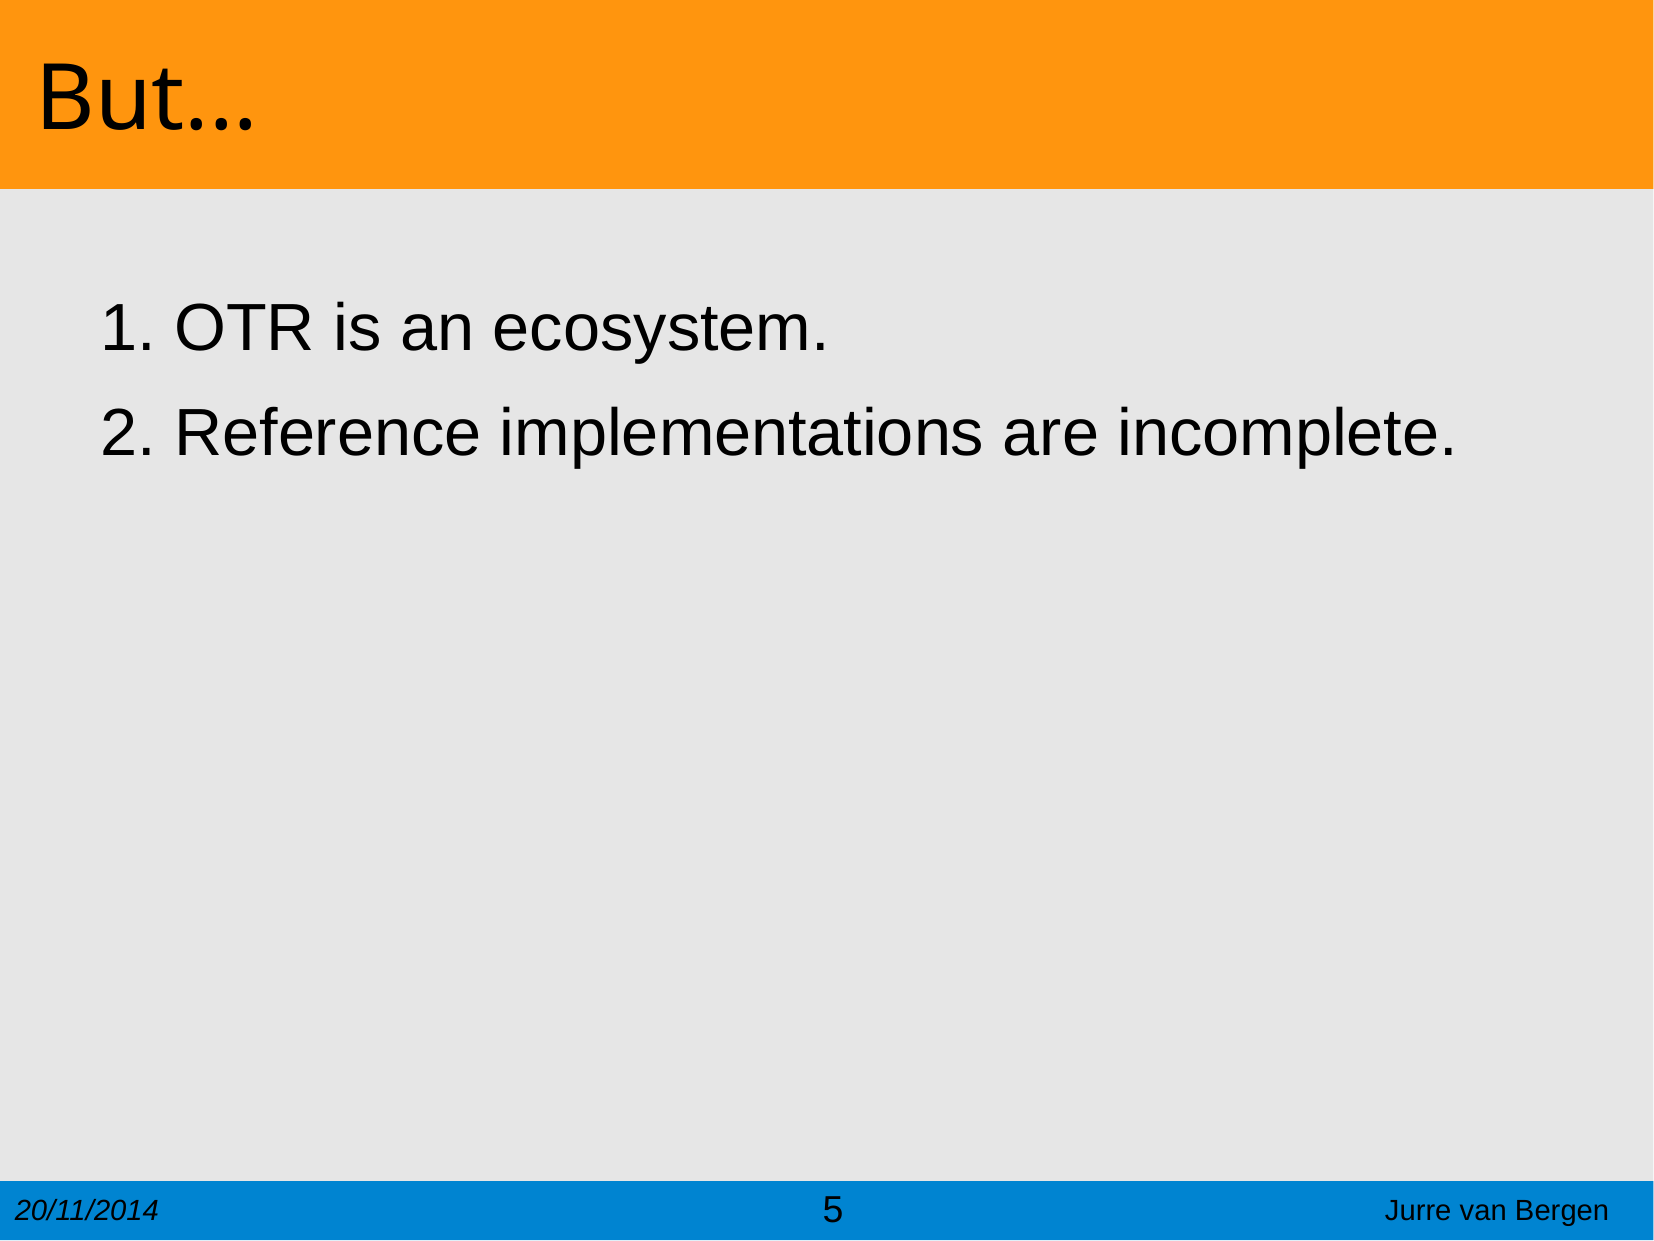

# But...
 OTR is an ecosystem.
 Reference implementations are incomplete.